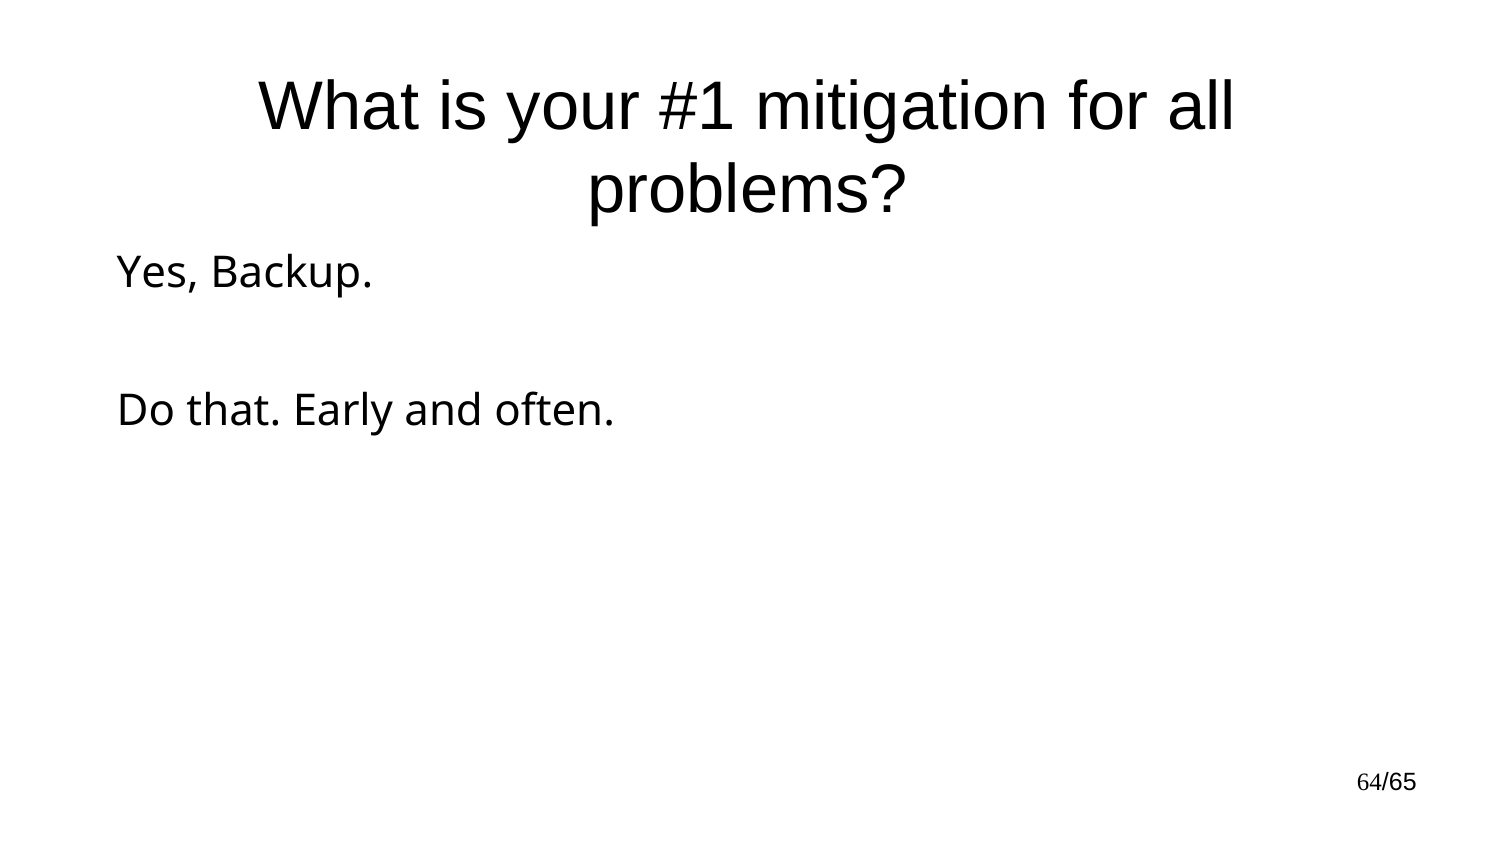

# What is your #1 mitigation for all problems?
Yes, Backup.
Do that. Early and often.